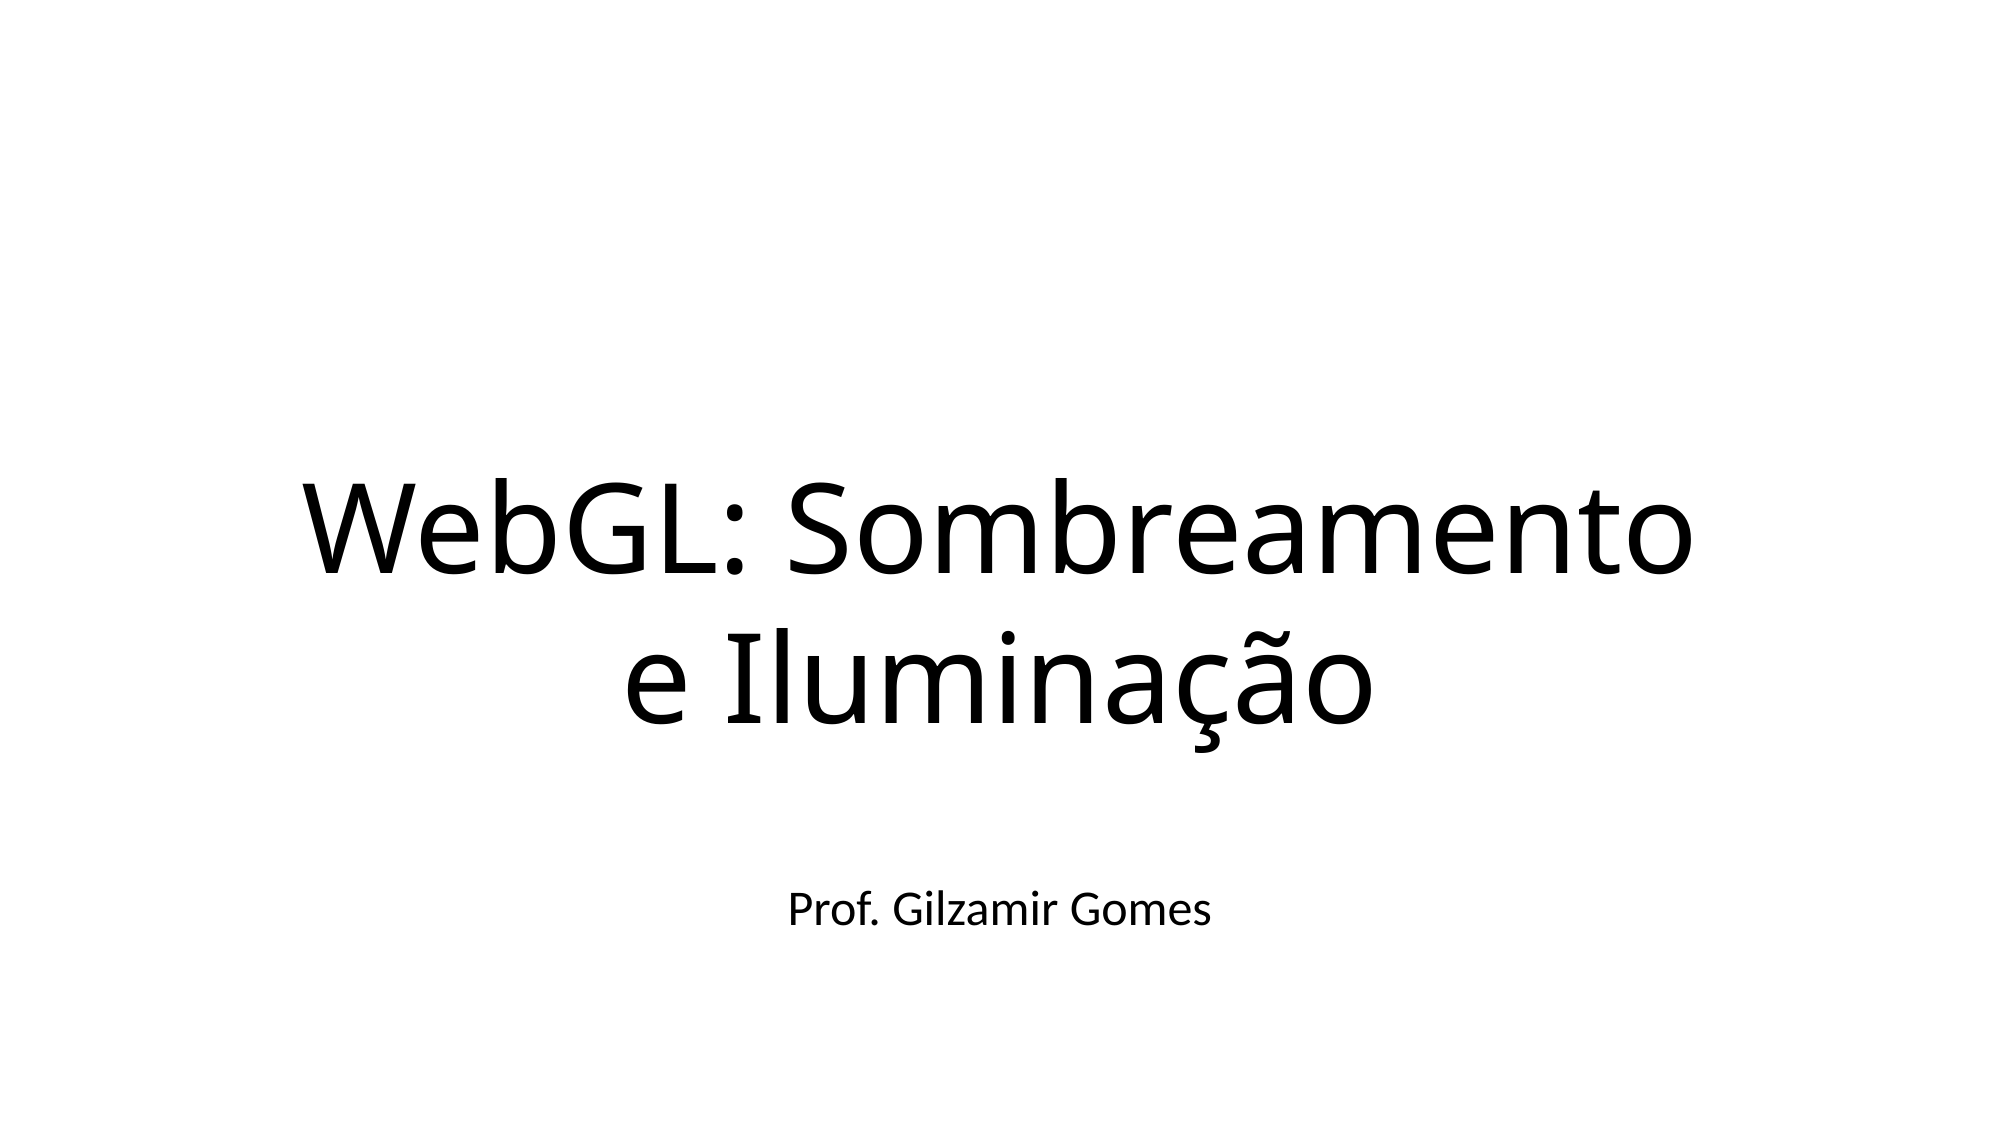

# WebGL: Sombreamento e Iluminação
Prof. Gilzamir Gomes